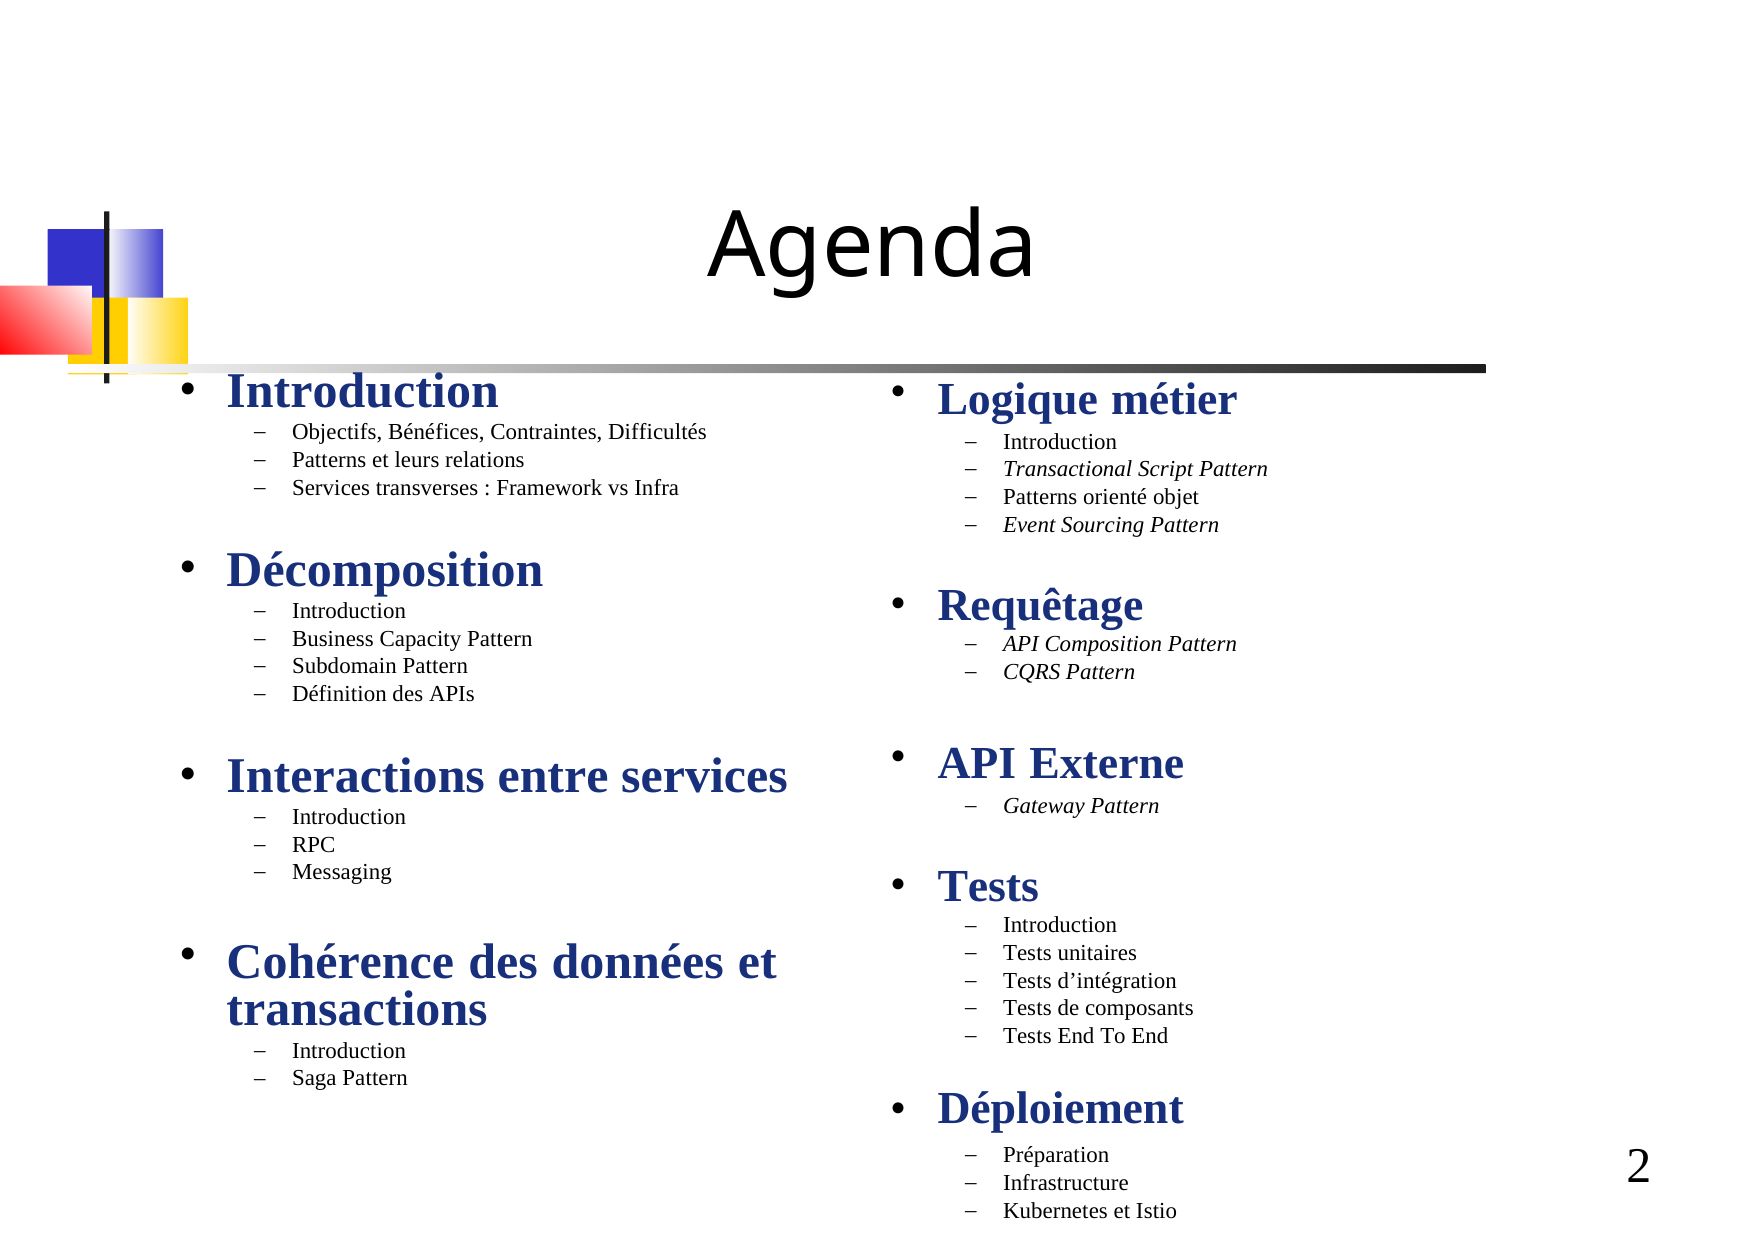

# Agenda
Logique métier
Introduction
Transactional Script Pattern
Patterns orienté objet
Event Sourcing Pattern
Requêtage
API Composition Pattern
CQRS Pattern
API Externe
Gateway Pattern
Tests
Introduction
Tests unitaires
Tests d’intégration
Tests de composants
Tests End To End
Déploiement
Préparation
Infrastructure
Kubernetes et Istio
Introduction
Objectifs, Bénéfices, Contraintes, Difficultés
Patterns et leurs relations
Services transverses : Framework vs Infra
Décomposition
Introduction
Business Capacity Pattern
Subdomain Pattern
Définition des APIs
Interactions entre services
Introduction
RPC
Messaging
Cohérence des données et transactions
Introduction
Saga Pattern